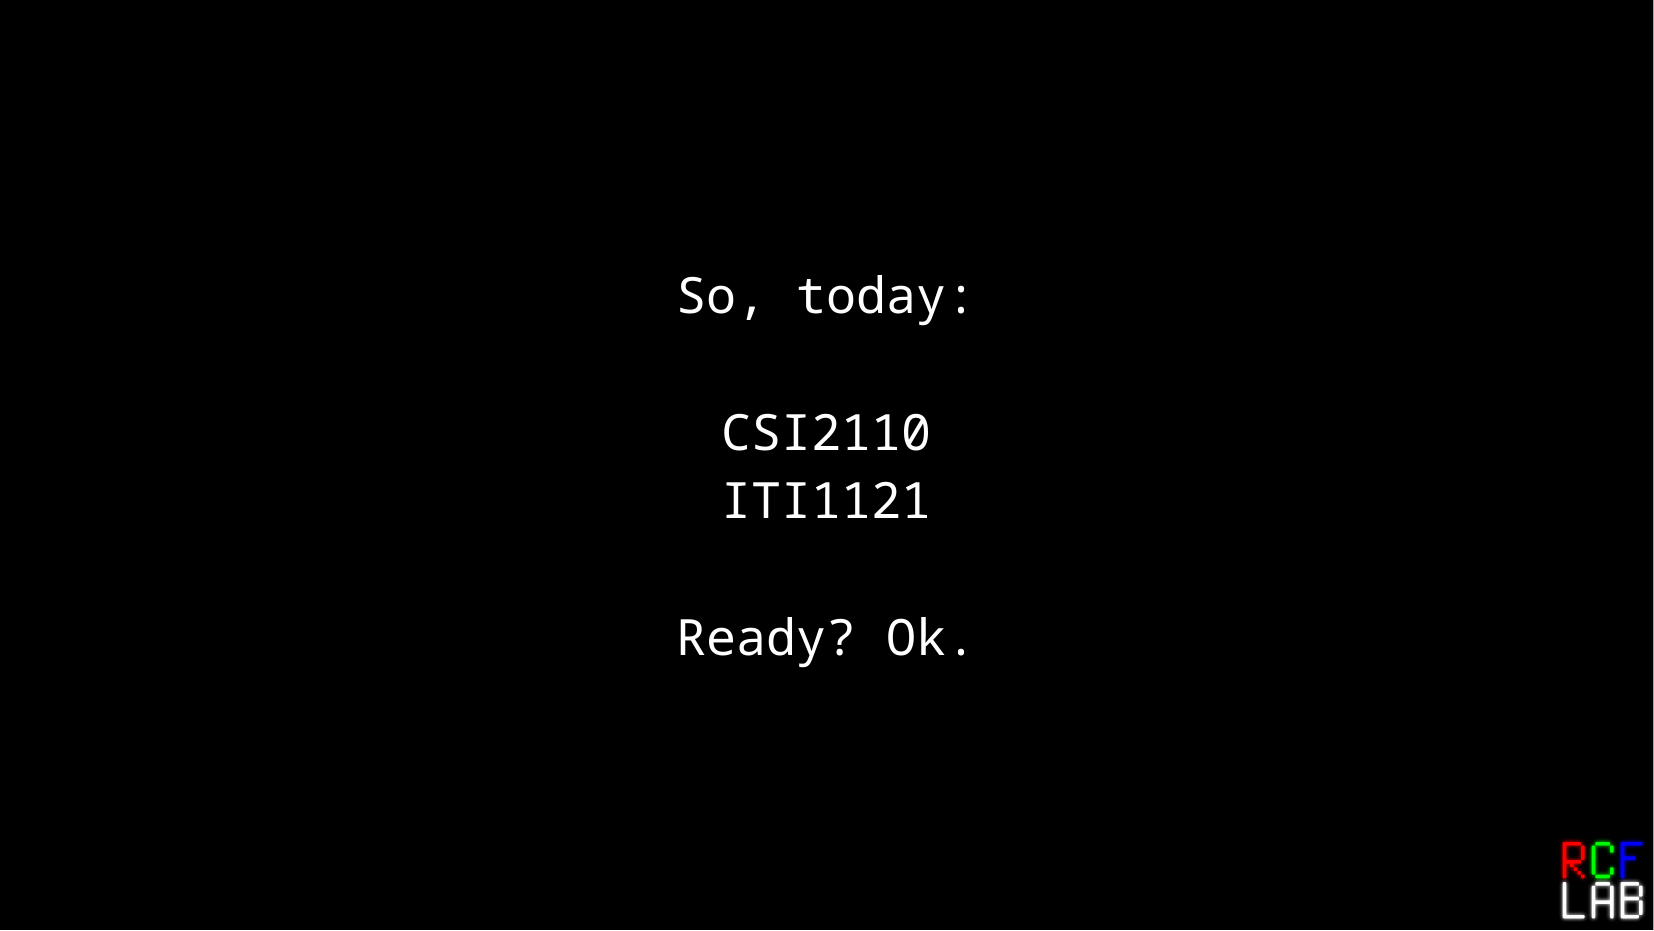

# So, today: CSI2110 ITI1121 Ready? Ok.